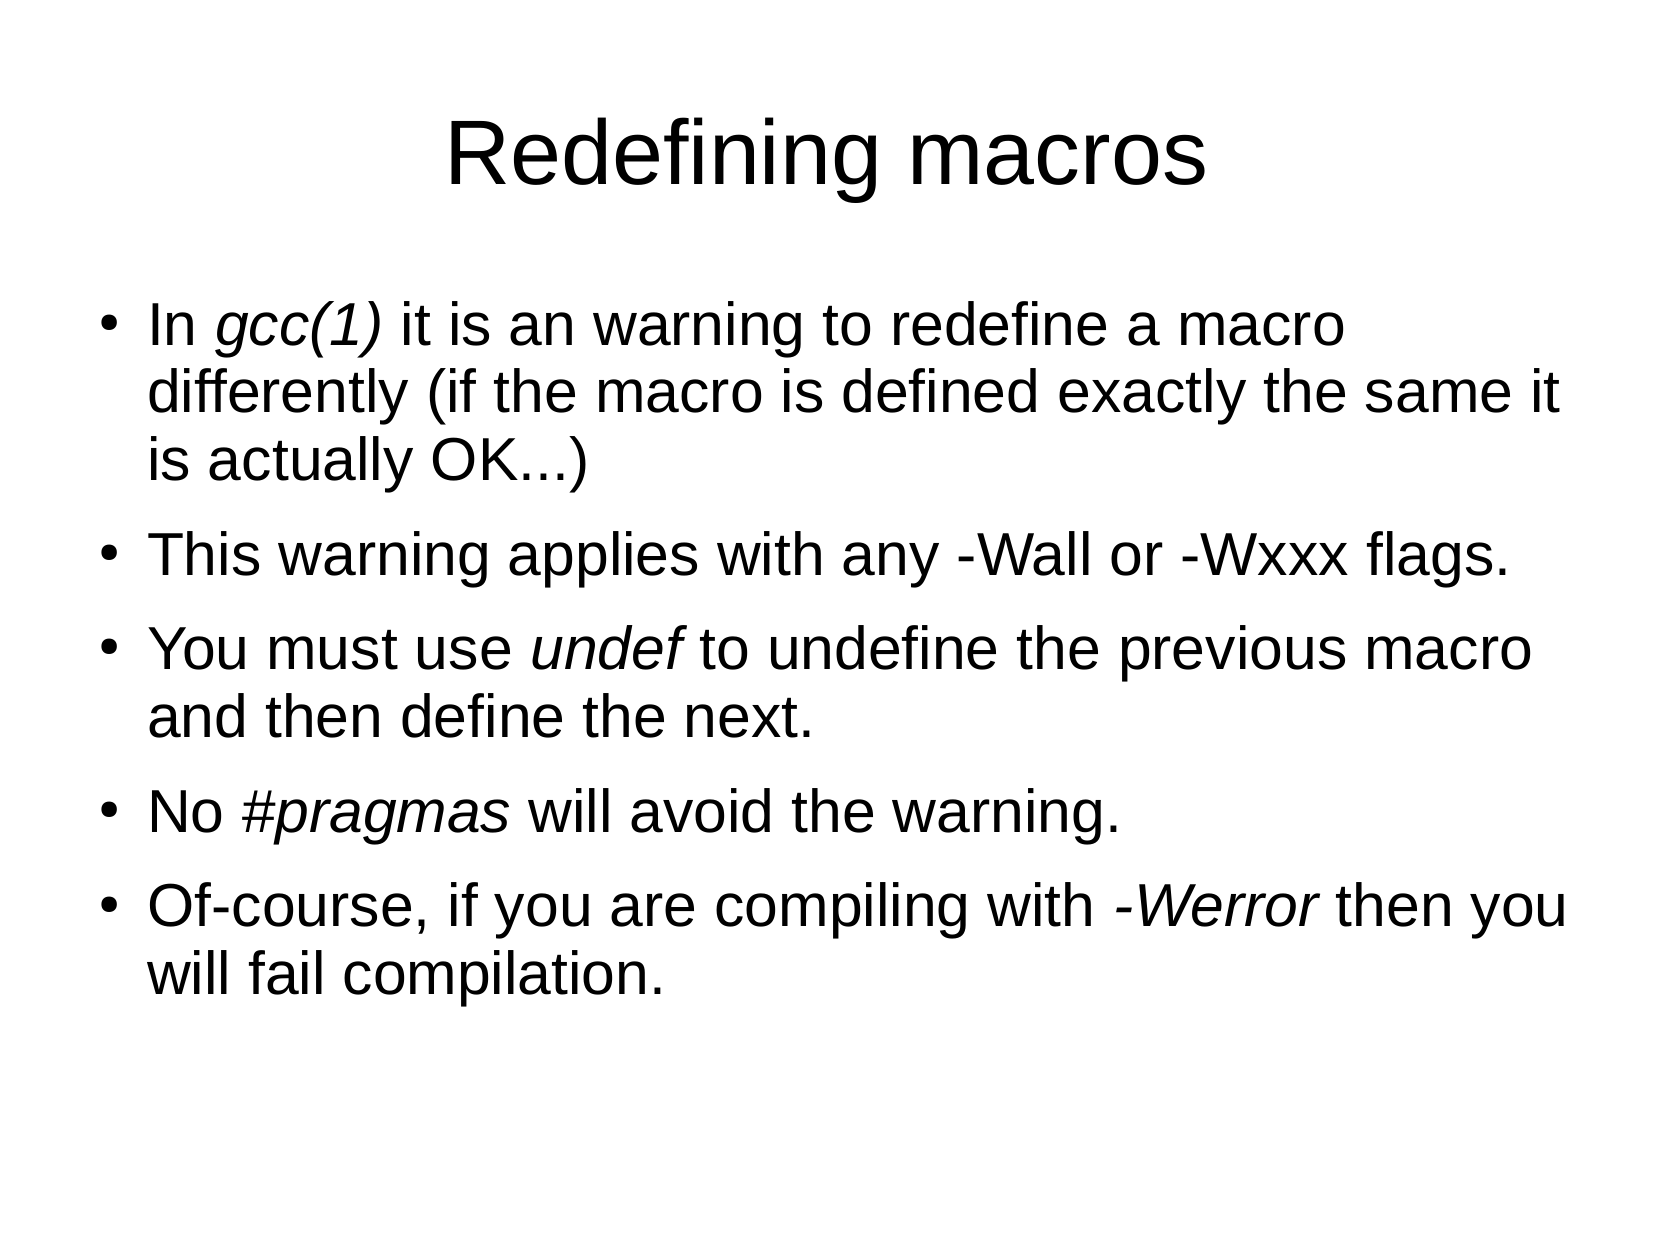

# Redefining macros
In gcc(1) it is an warning to redefine a macro differently (if the macro is defined exactly the same it is actually OK...)
This warning applies with any -Wall or -Wxxx flags.
You must use undef to undefine the previous macro and then define the next.
No #pragmas will avoid the warning.
Of-course, if you are compiling with -Werror then you will fail compilation.